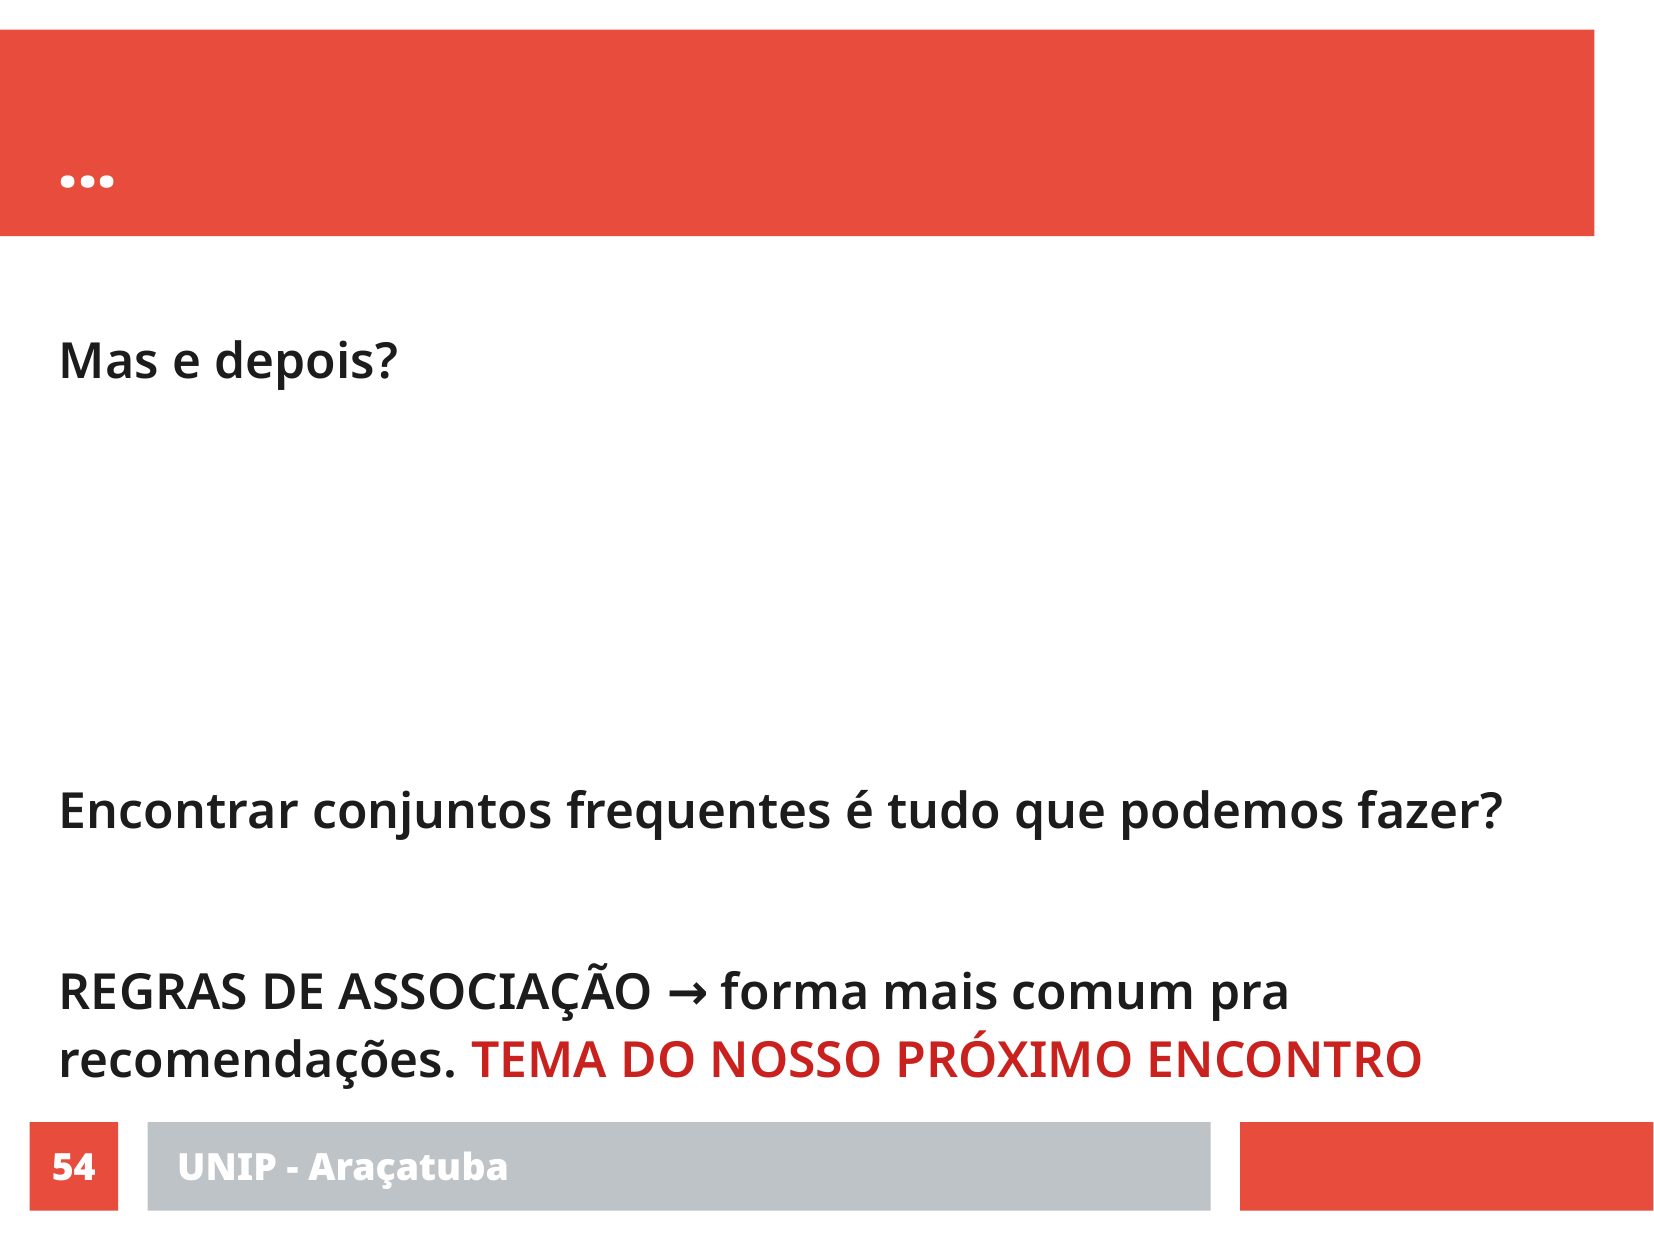

# ...
Mas e depois?
Encontrar conjuntos frequentes é tudo que podemos fazer?
REGRAS DE ASSOCIAÇÃO → forma mais comum pra recomendações. TEMA DO NOSSO PRÓXIMO ENCONTRO
54
UNIP - Araçatuba